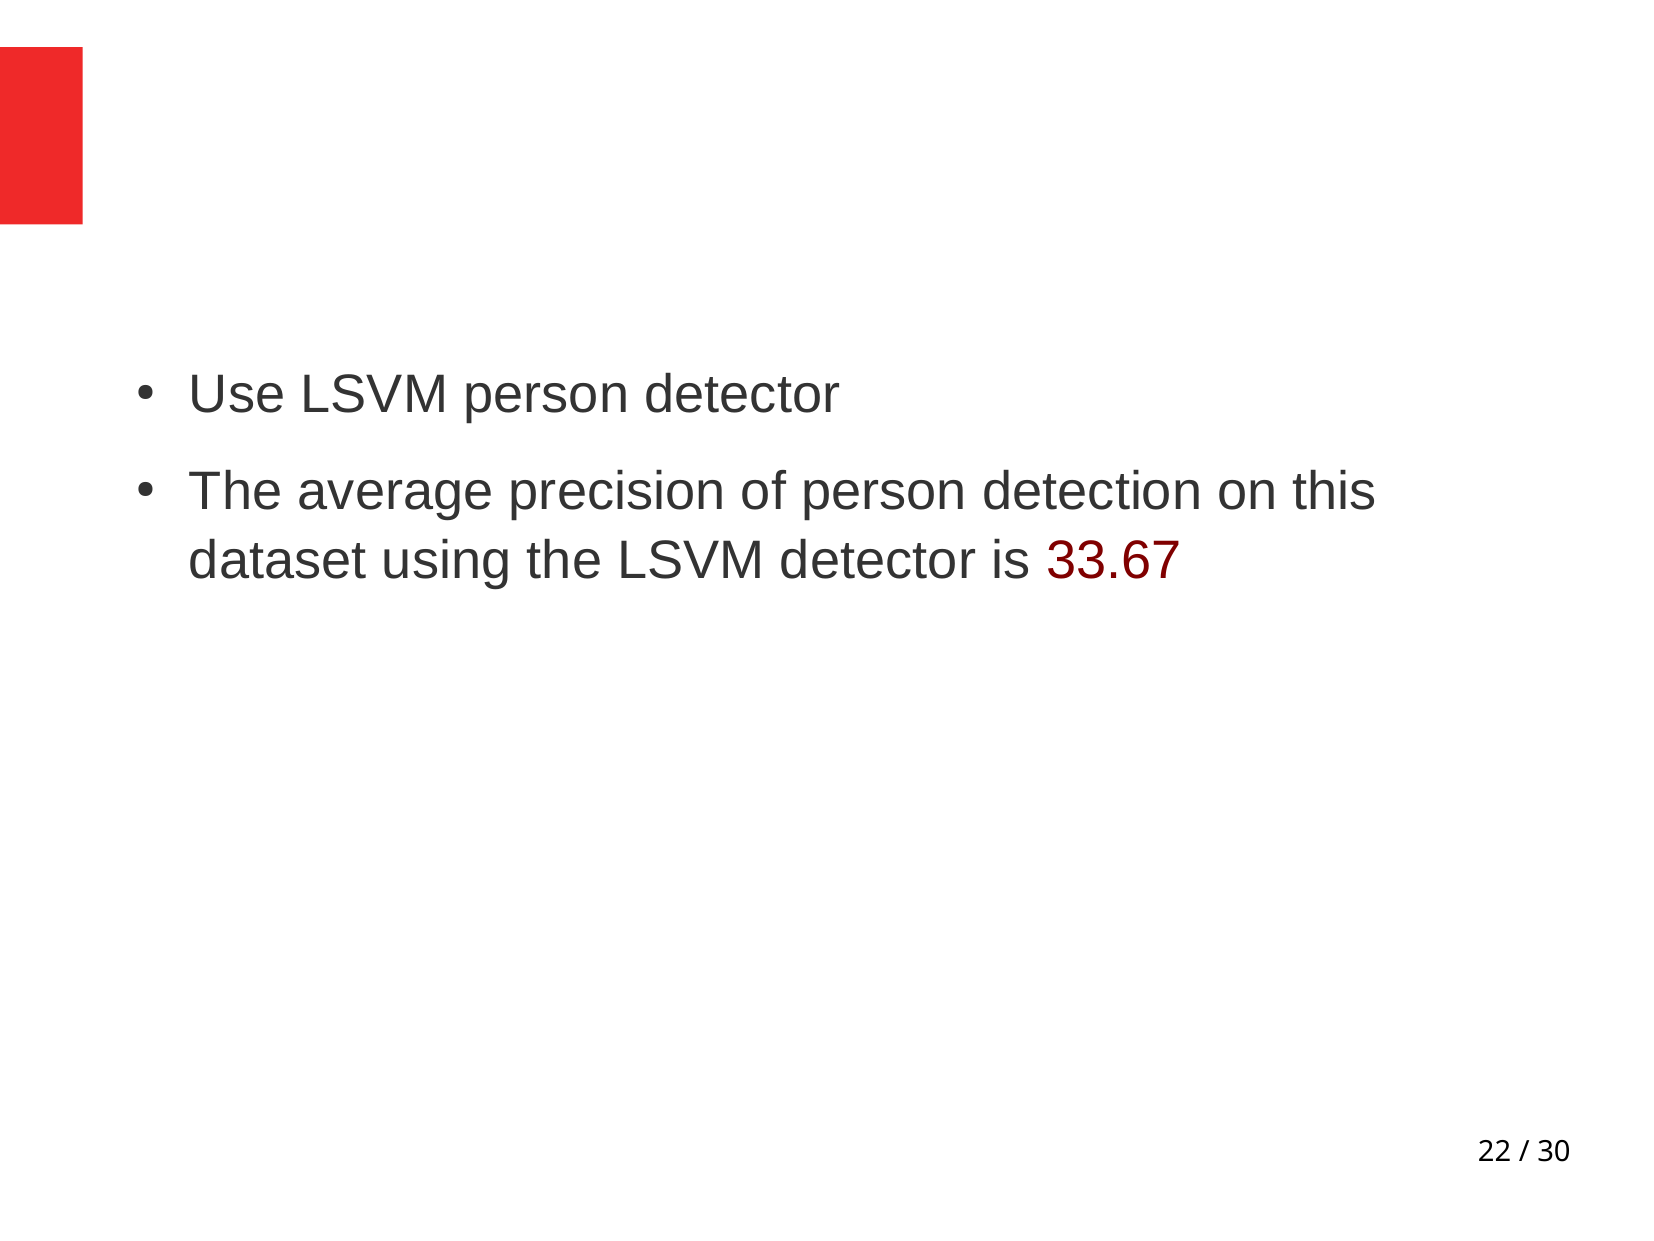

#
Use LSVM person detector
The average precision of person detection on this dataset using the LSVM detector is 33.67
22